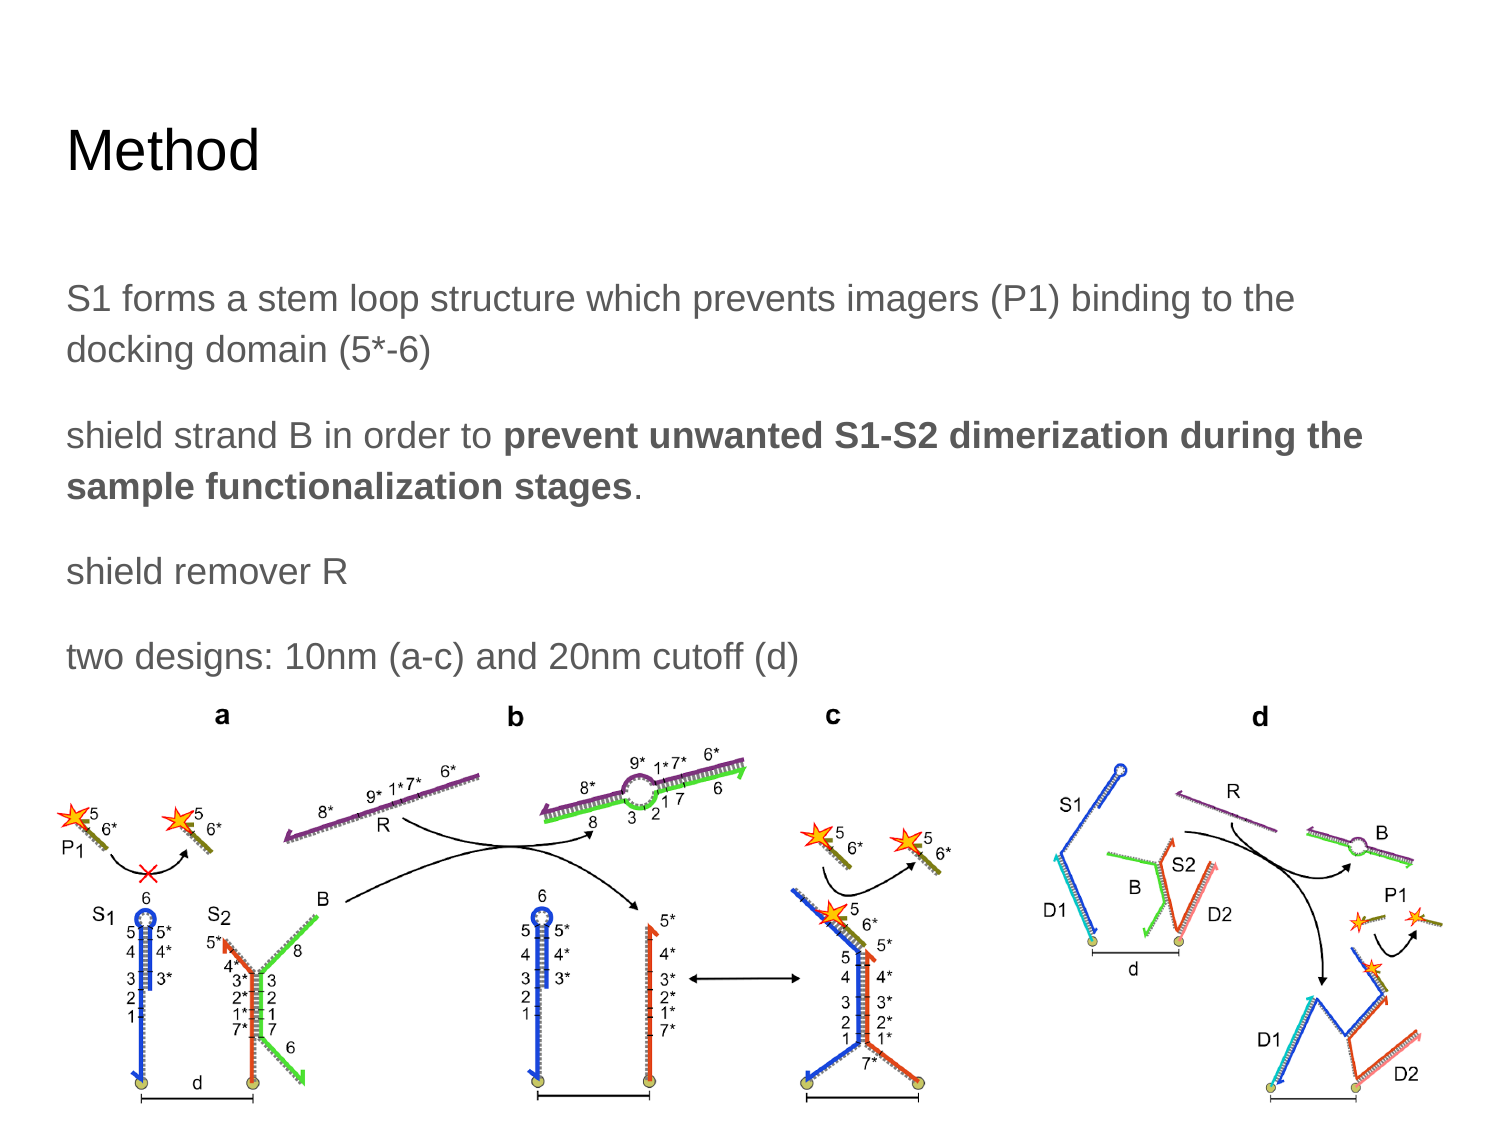

# Method
S1 forms a stem loop structure which prevents imagers (P1) binding to the docking domain (5*-6)
shield strand B in order to prevent unwanted S1-S2 dimerization during the sample functionalization stages.
shield remover R
two designs: 10nm (a-c) and 20nm cutoff (d)